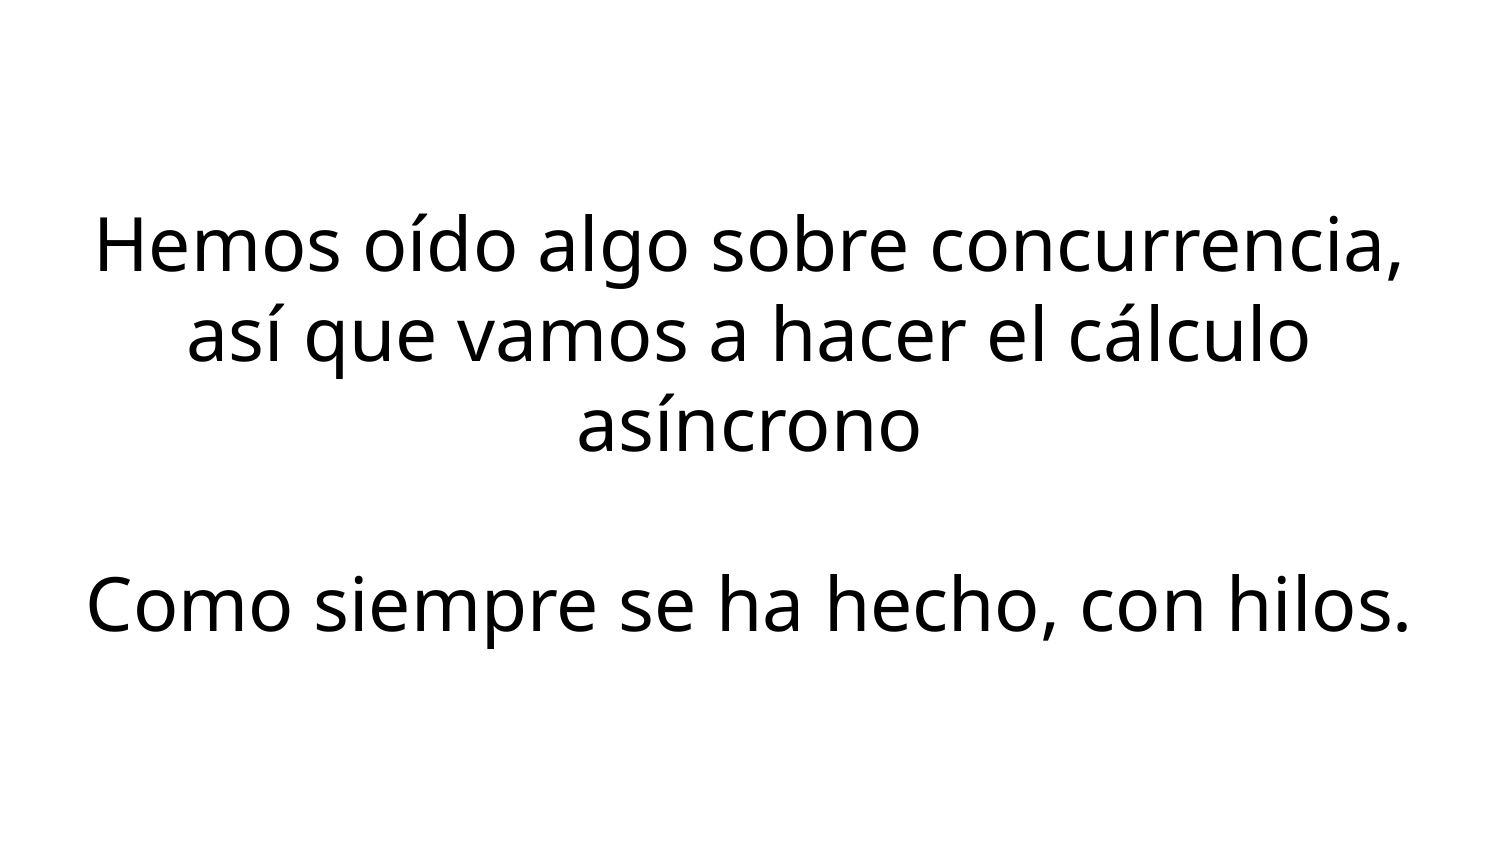

# Hemos oído algo sobre concurrencia, así que vamos a hacer el cálculo asíncrono Como siempre se ha hecho, con hilos.